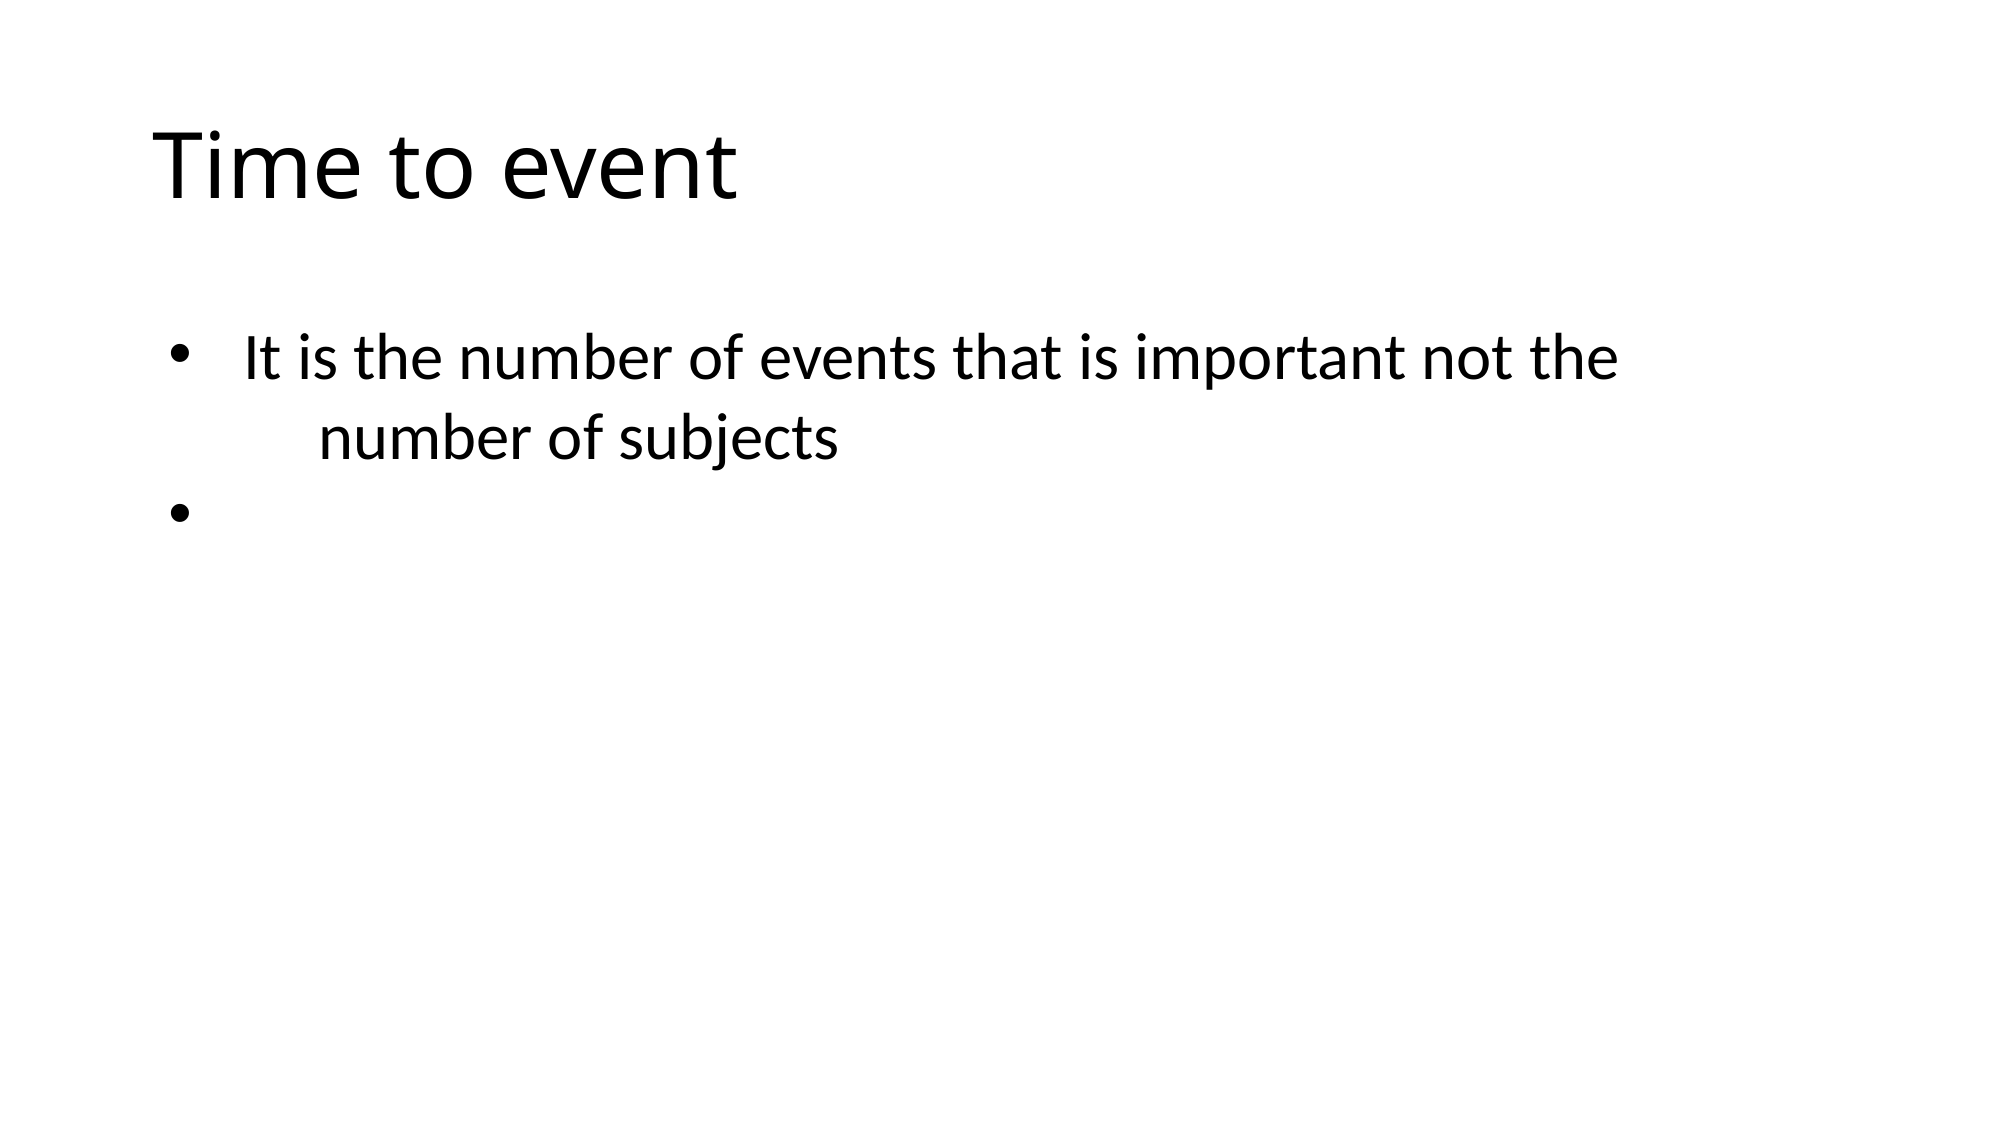

# Time to event
It is the number of events that is important not the number of subjects